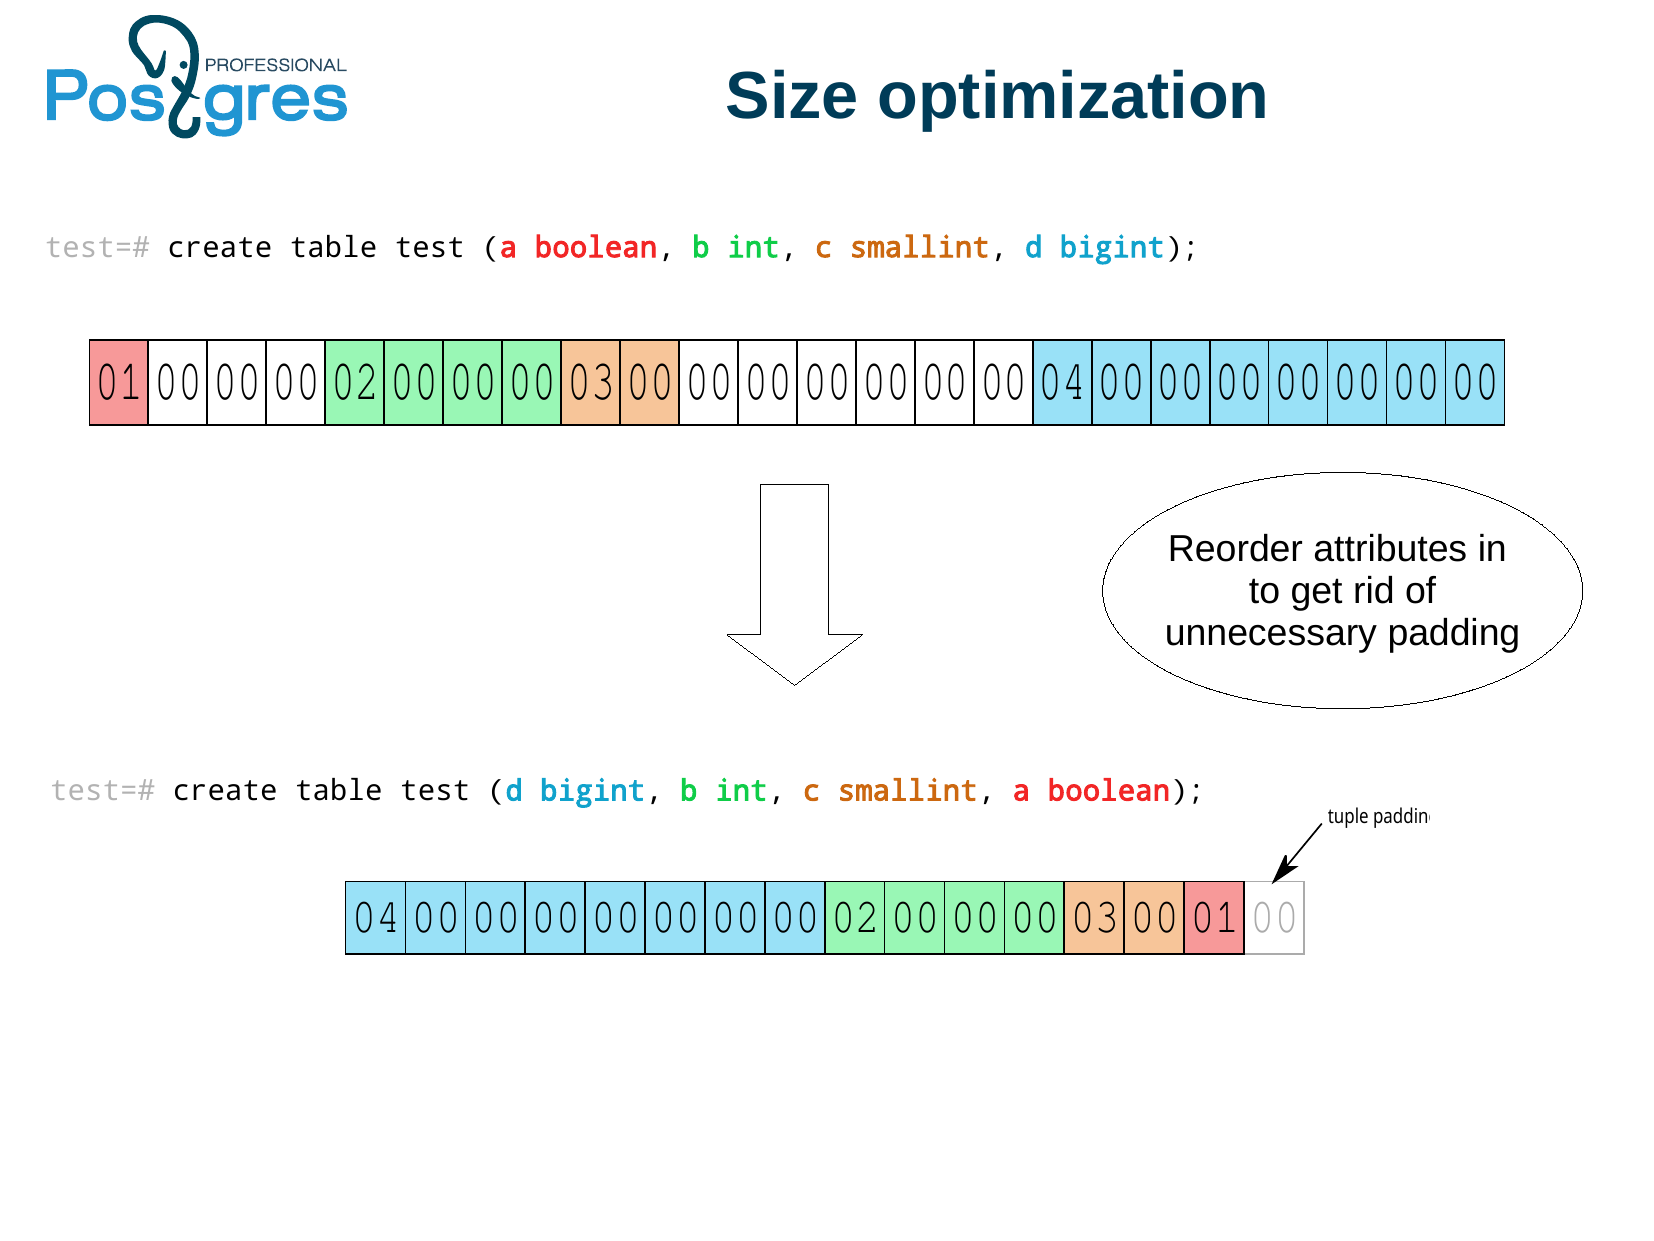

# Size optimization
test=# create table test (a boolean, b int, c smallint, d bigint);
Reorder attributes in
to get rid of
unnecessary padding
test=# create table test (d bigint, b int, c smallint, a boolean);